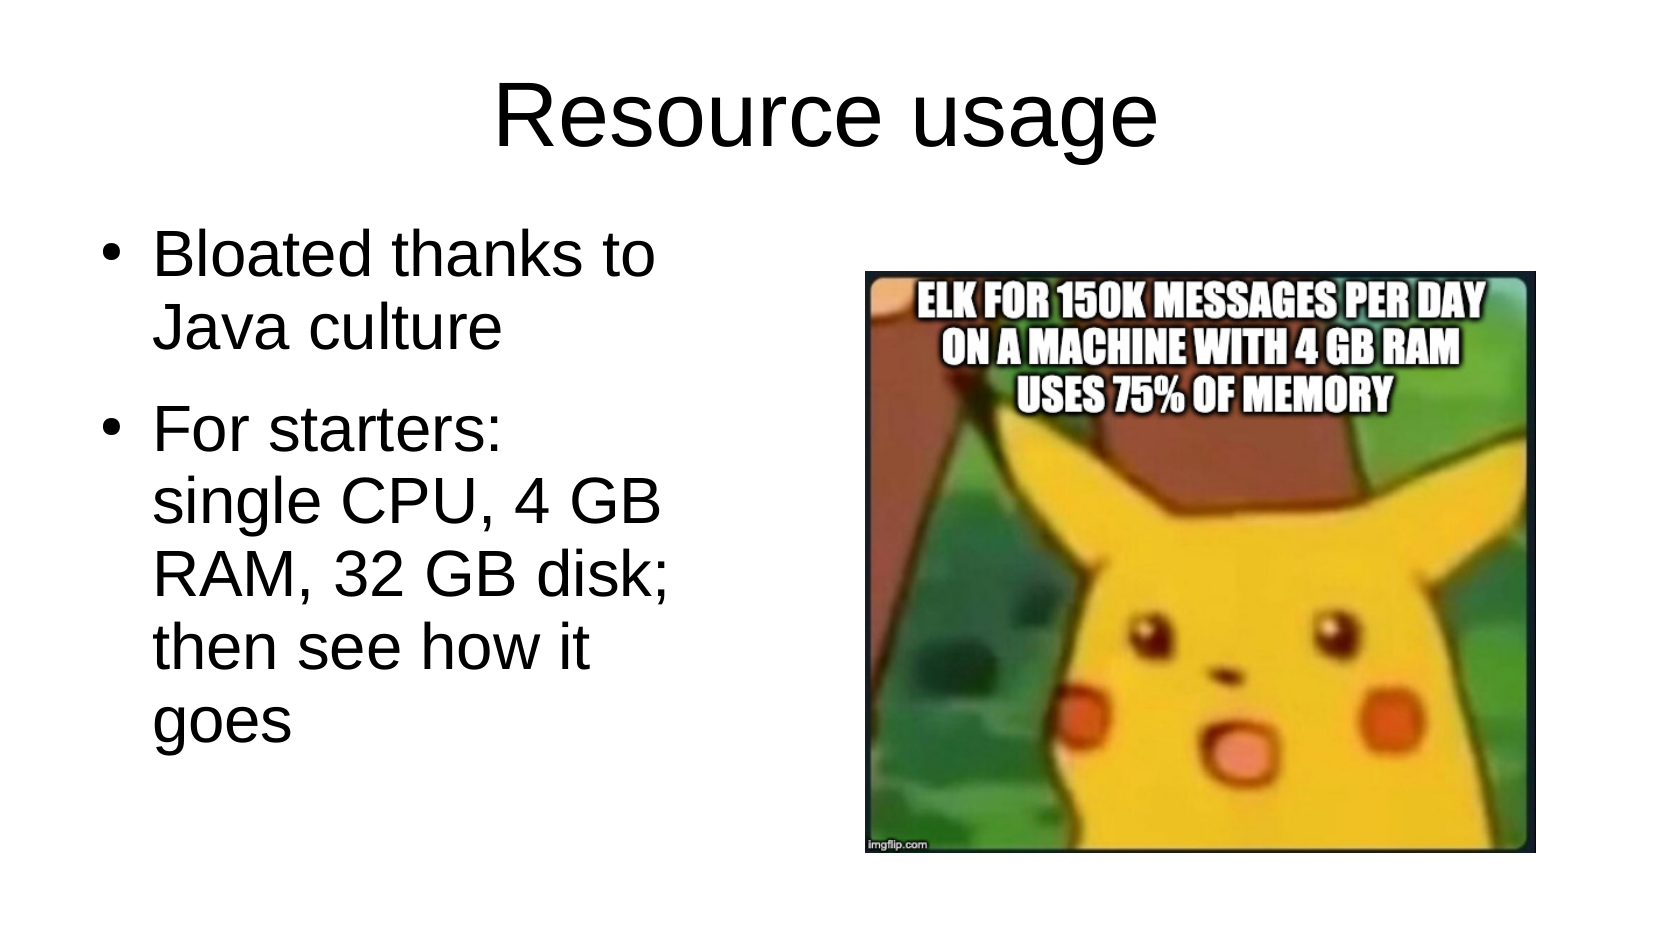

# Resource usage
Bloated thanks to Java culture
For starters: single CPU, 4 GB RAM, 32 GB disk; then see how it goes